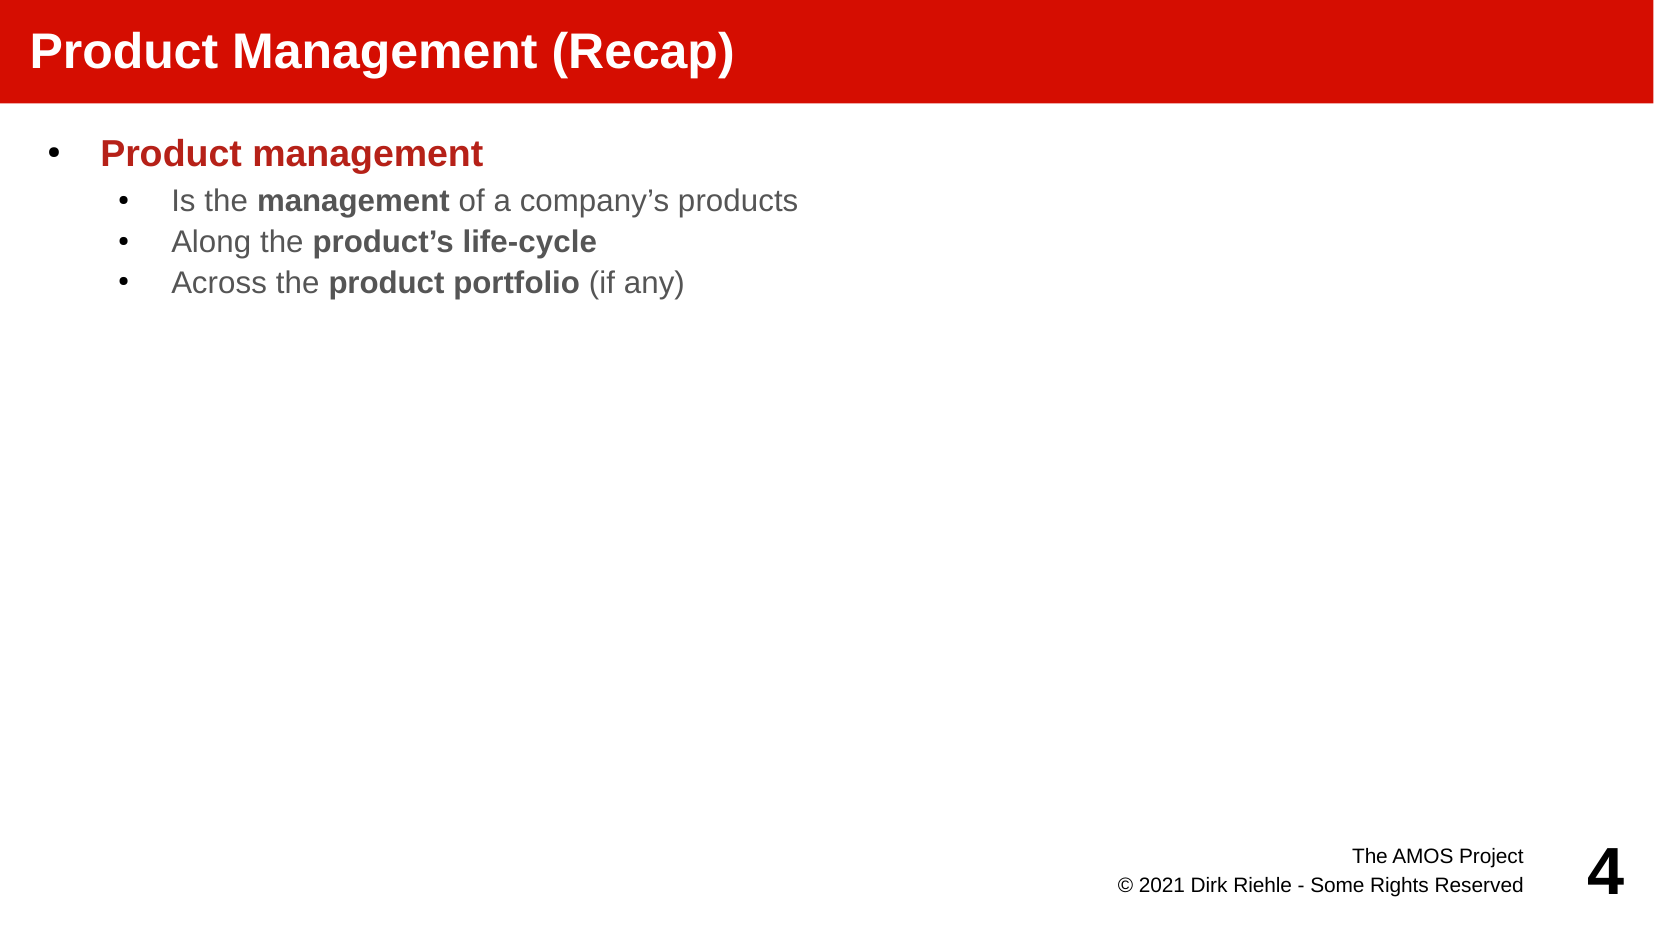

# Product Management (Recap)
Product management
Is the management of a company’s products
Along the product’s life-cycle
Across the product portfolio (if any)
The AMOS Project
4
© 2021 Dirk Riehle - Some Rights Reserved